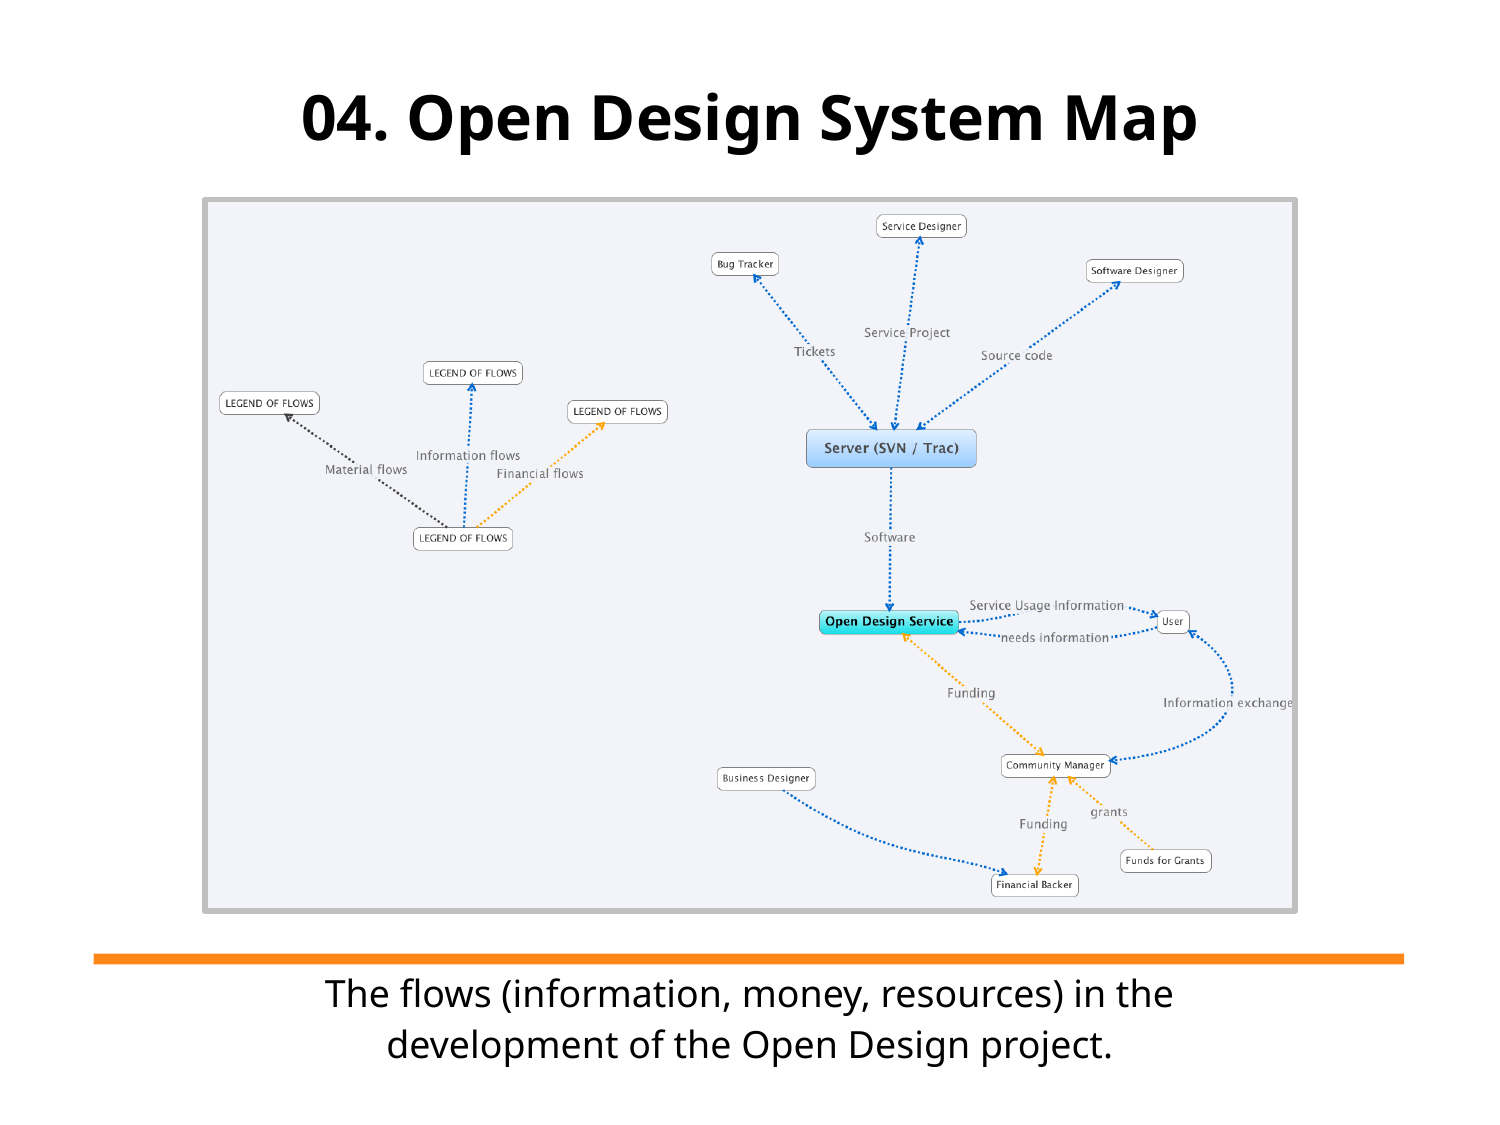

# 04. Open Design System Map
The flows (information, money, resources) in the development of the Open Design project.